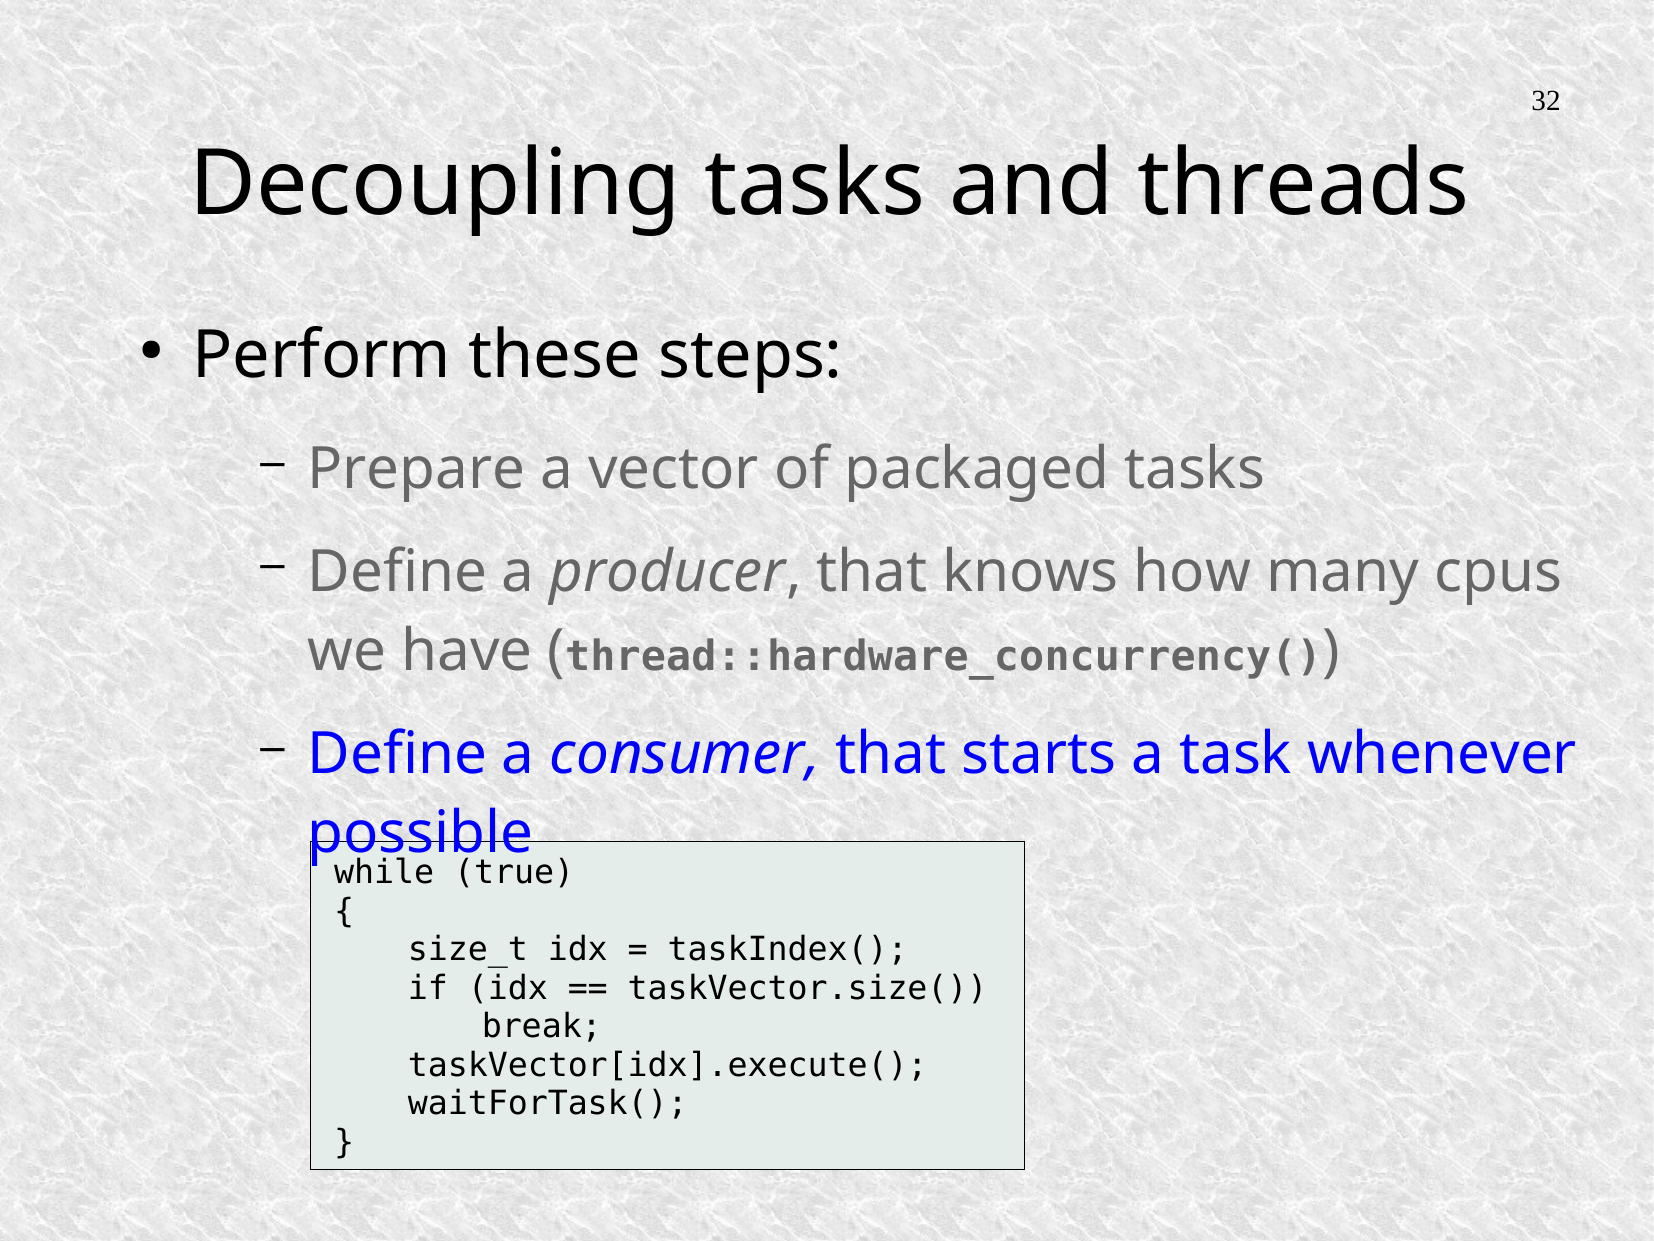

# Decoupling tasks and threads
32
Perform these steps:
Prepare a vector of packaged tasks
Define a producer, that knows how many cpus we have (thread::hardware_concurrency())
Define a consumer, that starts a task whenever possible
while (true)
{
	size_t idx = taskIndex();
	if (idx == taskVector.size())
		break;
	taskVector[idx].execute();
	waitForTask();
}